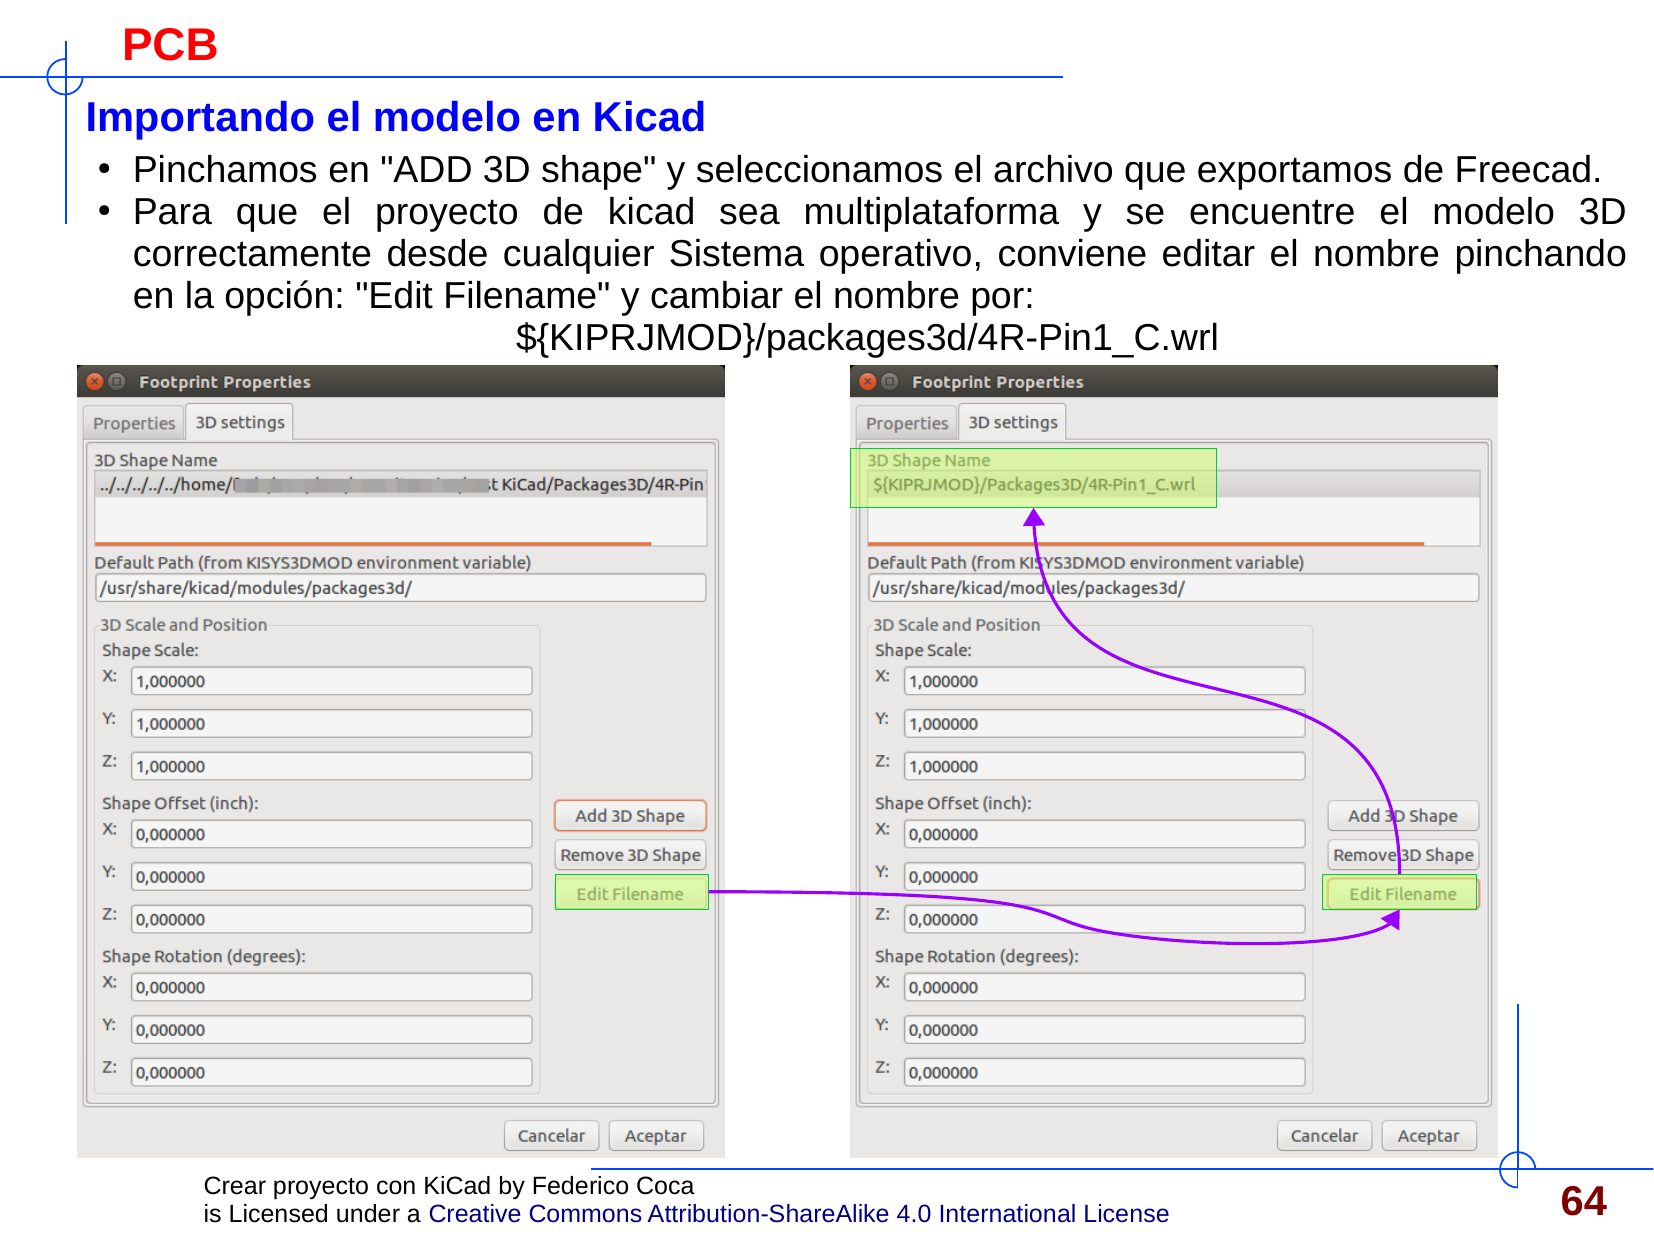

PCB
Importando el modelo en Kicad
Pinchamos en "ADD 3D shape" y seleccionamos el archivo que exportamos de Freecad.
Para que el proyecto de kicad sea multiplataforma y se encuentre el modelo 3D correctamente desde cualquier Sistema operativo, conviene editar el nombre pinchando en la opción: "Edit Filename" y cambiar el nombre por:
 ${KIPRJMOD}/packages3d/4R-Pin1_C.wrl
Crear proyecto con KiCad by Federico Coca
is Licensed under a Creative Commons Attribution-ShareAlike 4.0 International License